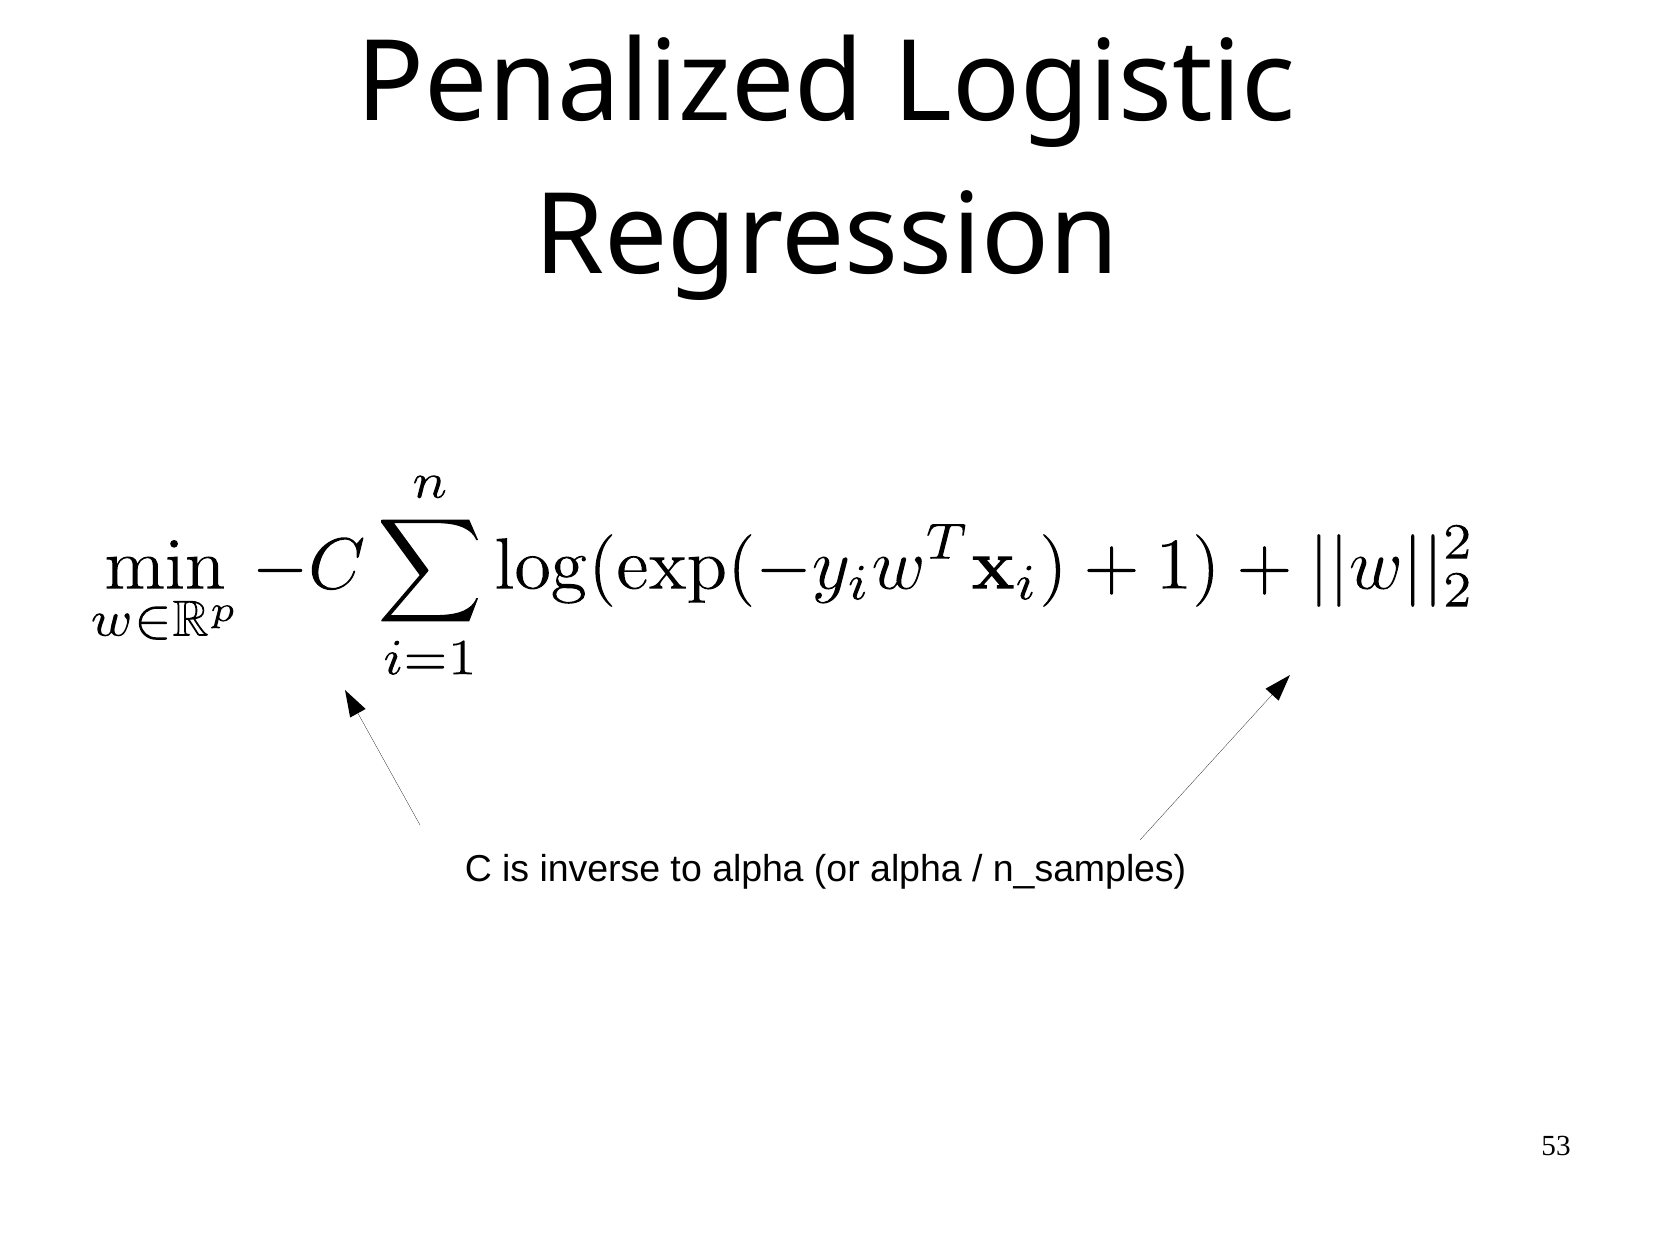

# Penalized Logistic Regression
C is inverse to alpha (or alpha / n_samples)
53